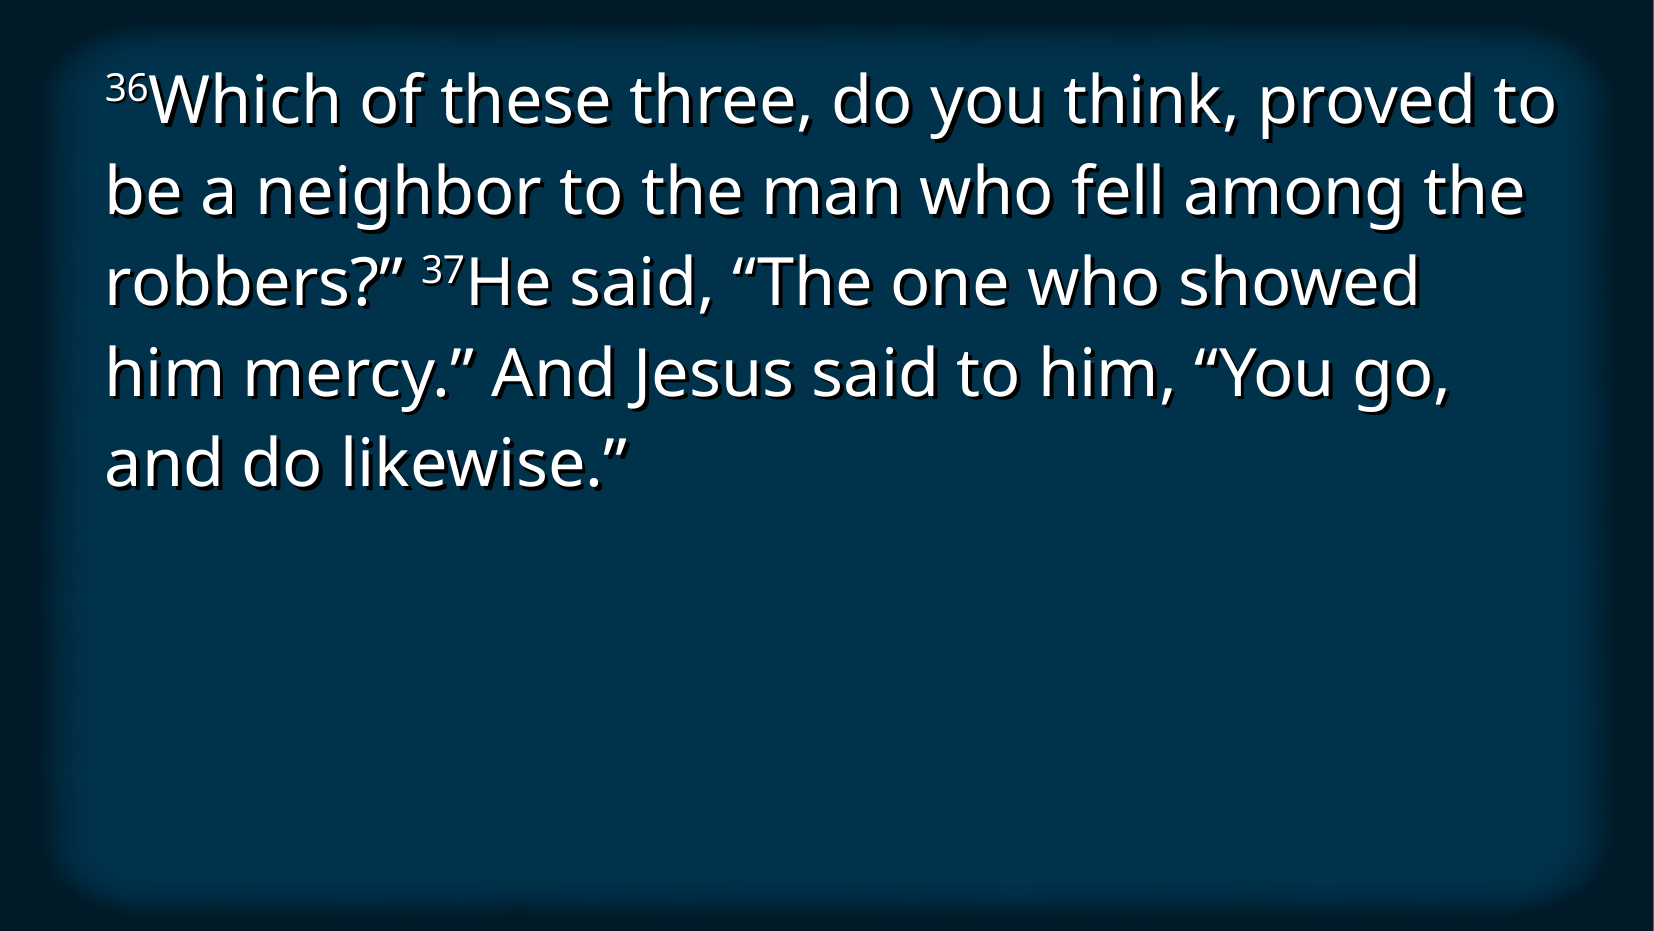

36Which of these three, do you think, proved to be a neighbor to the man who fell among the robbers?” 37He said, “The one who showed him mercy.” And Jesus said to him, “You go, and do likewise.”